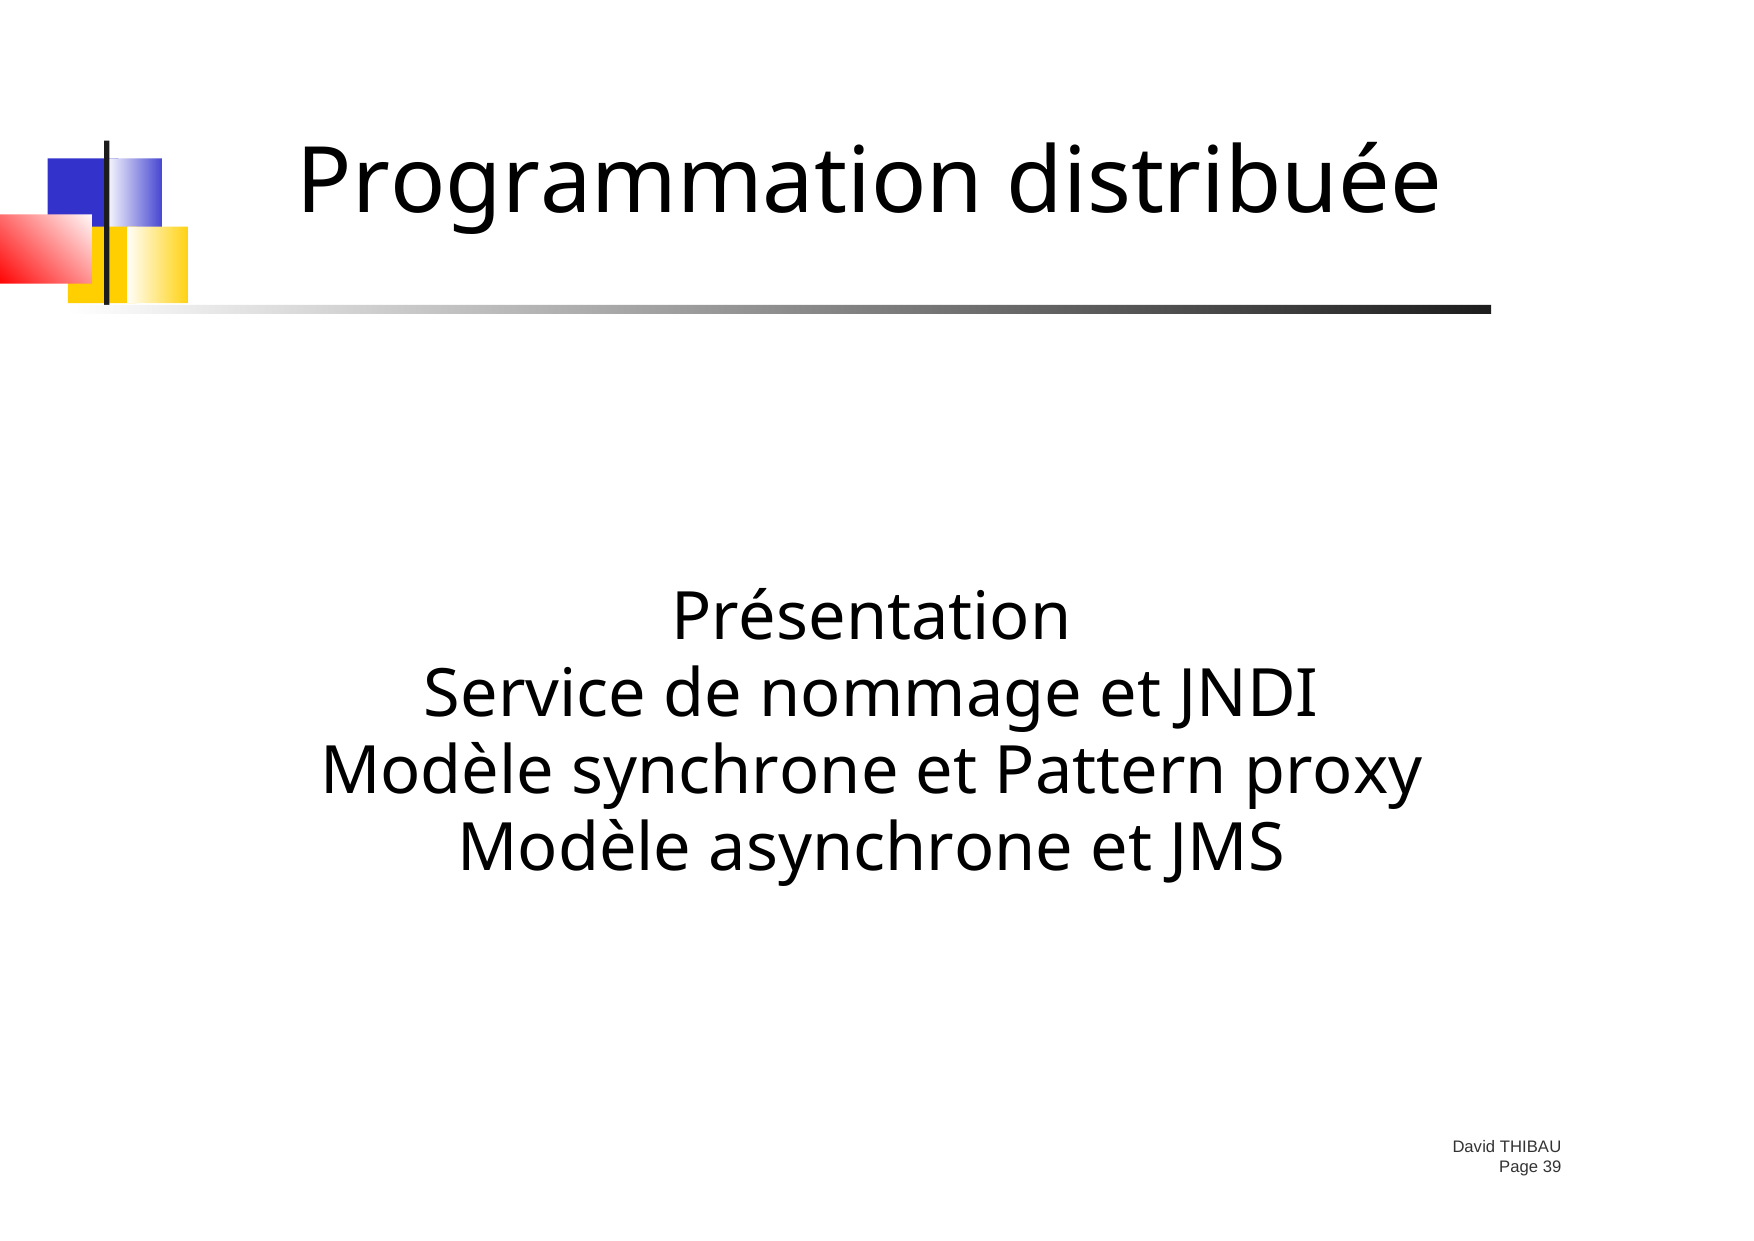

# Programmation distribuée
Présentation
Service de nommage et JNDI
Modèle synchrone et Pattern proxy
Modèle asynchrone et JMS